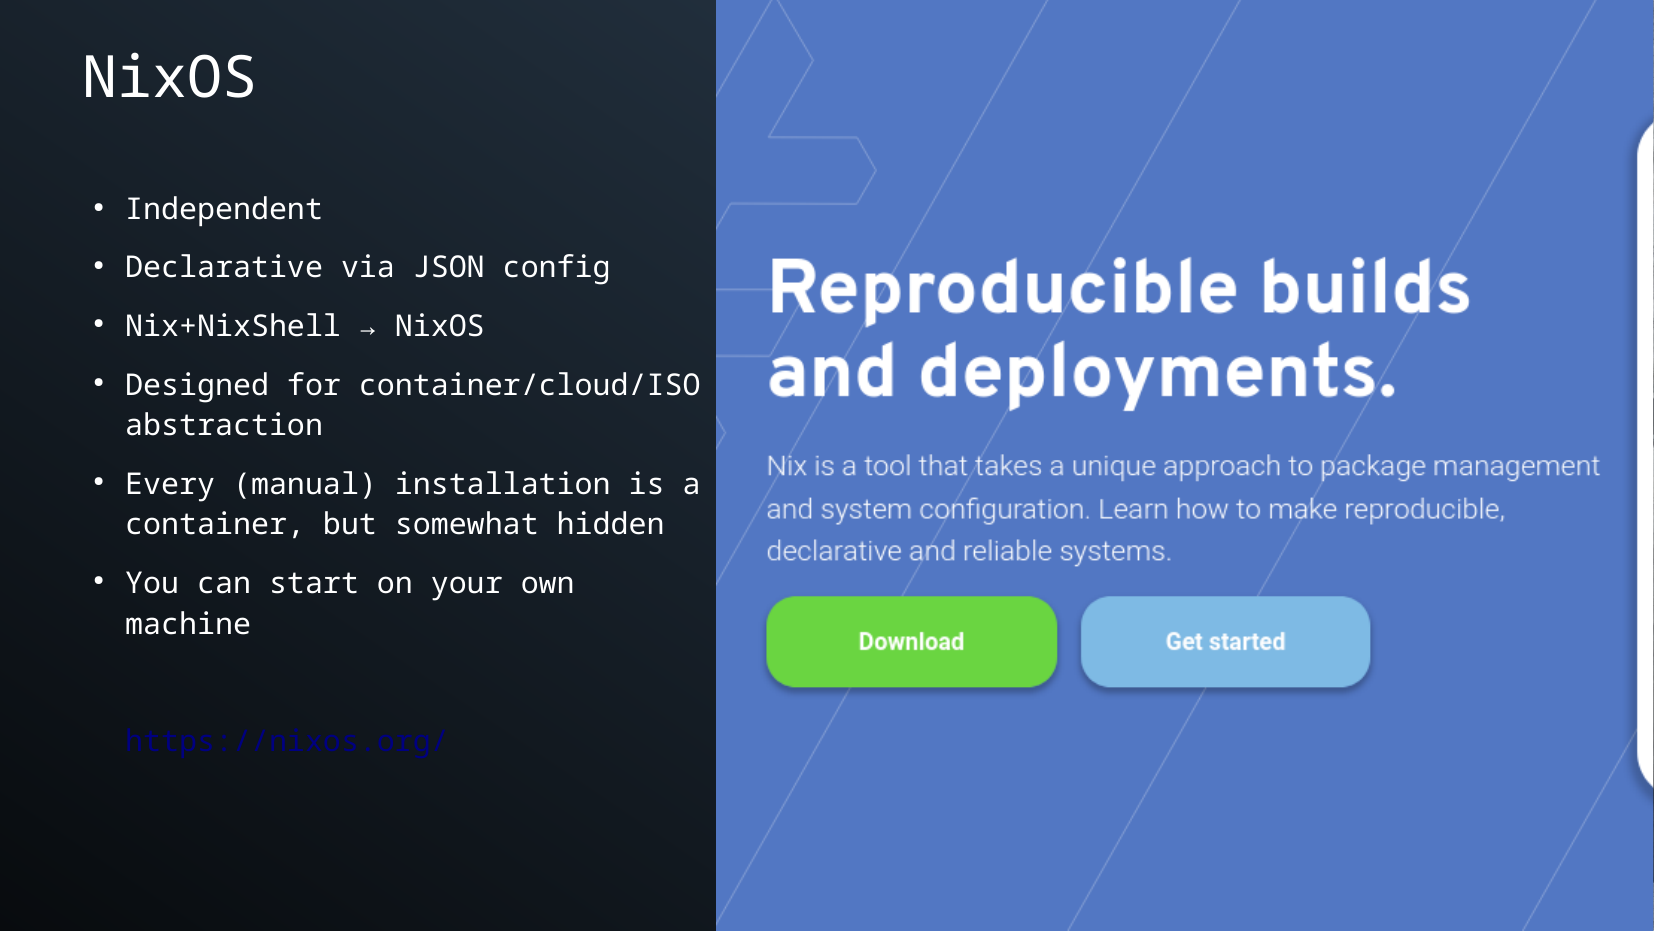

NixOS
# Independent
Declarative via JSON config
Nix+NixShell → NixOS
Designed for container/cloud/ISO abstraction
Every (manual) installation is a container, but somewhat hidden
You can start on your own machine
https://nixos.org/